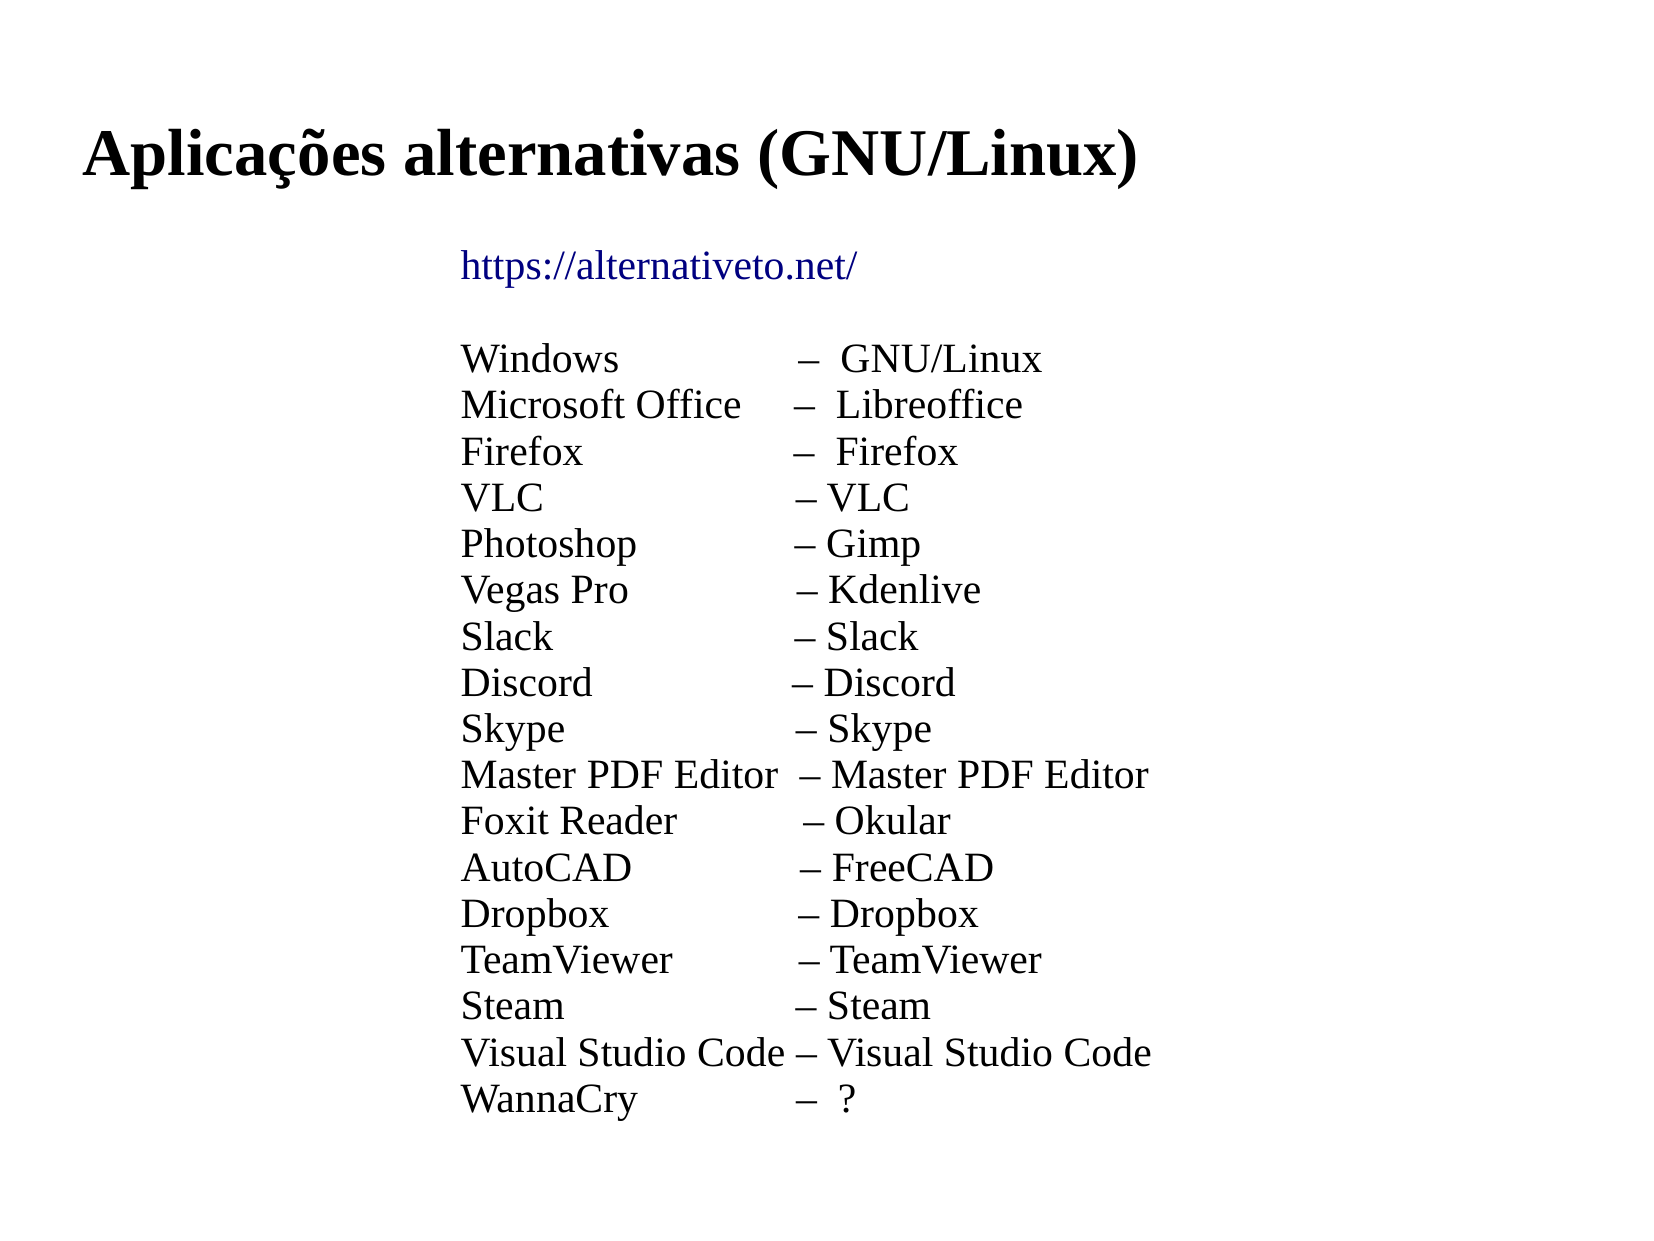

# Aplicações alternativas (GNU/Linux)
https://alternativeto.net/
Windows 	 – GNU/Linux
Microsoft Office – Libreoffice
Firefox – Firefox
VLC – VLC
Photoshop – Gimp
Vegas Pro – Kdenlive
Slack – Slack
Discord – Discord
Skype – Skype
Master PDF Editor – Master PDF Editor
Foxit Reader – Okular
AutoCAD – FreeCAD
Dropbox – Dropbox
TeamViewer – TeamViewer
Steam – Steam
Visual Studio Code – Visual Studio Code
WannaCry – ?